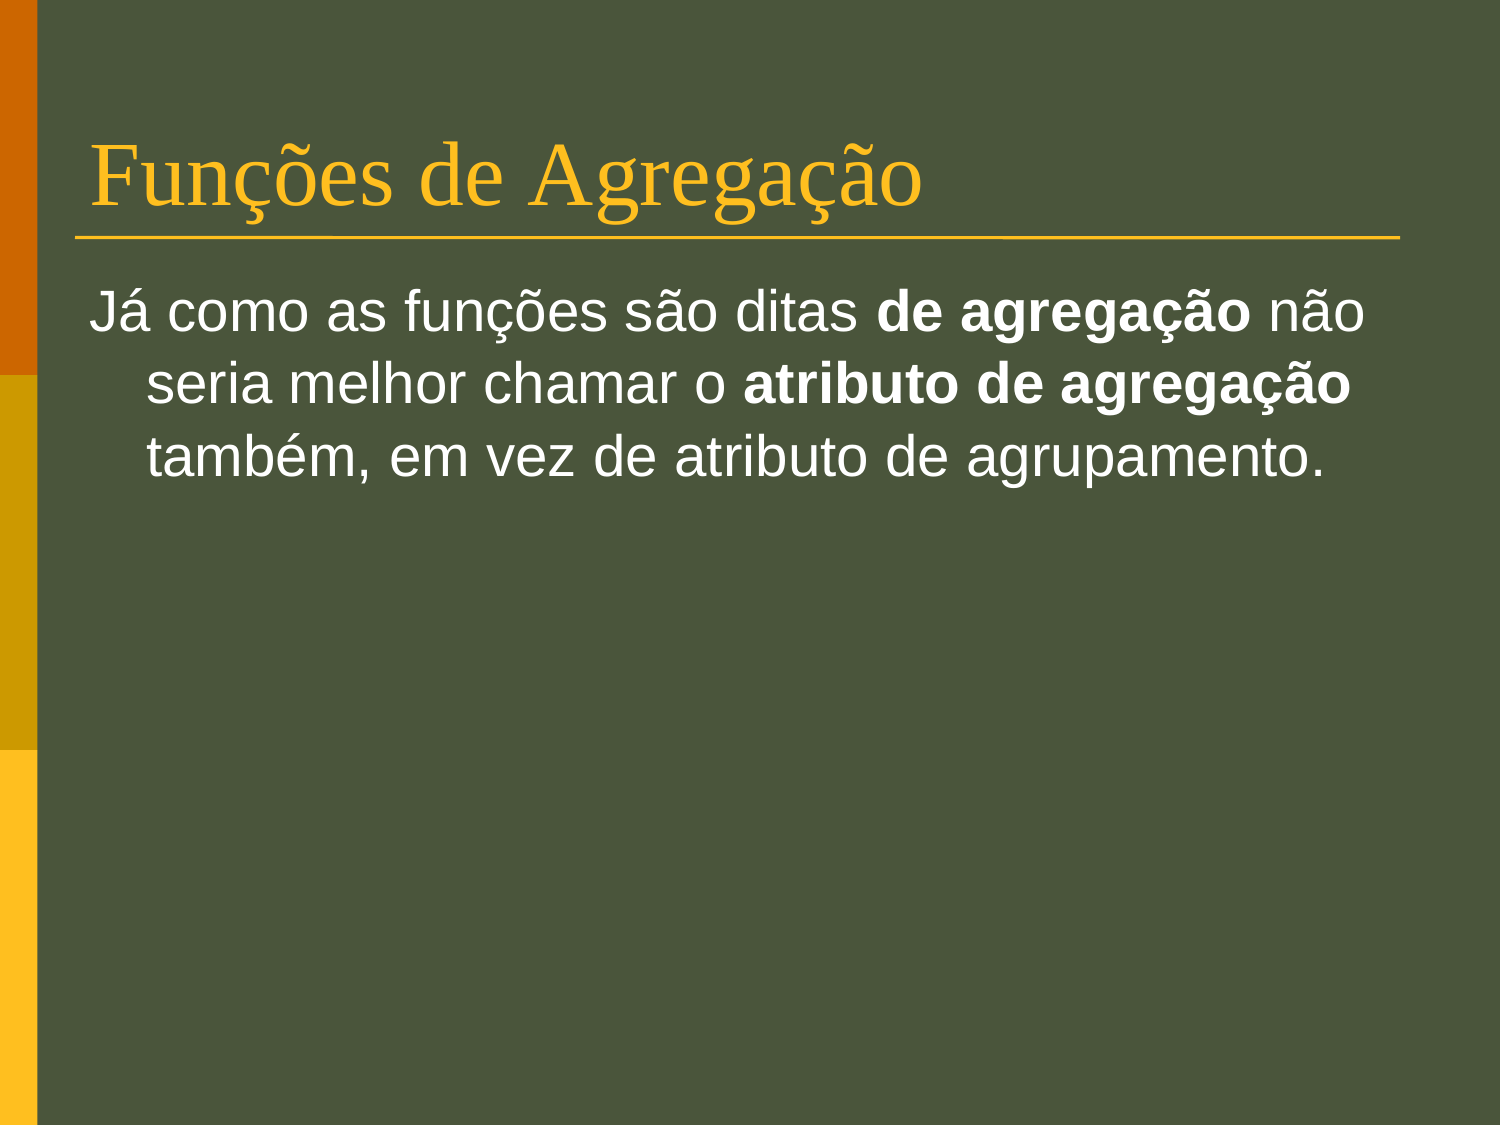

# Funções de Agregação
Já como as funções são ditas de agregação não seria melhor chamar o atributo de agregação também, em vez de atributo de agrupamento.